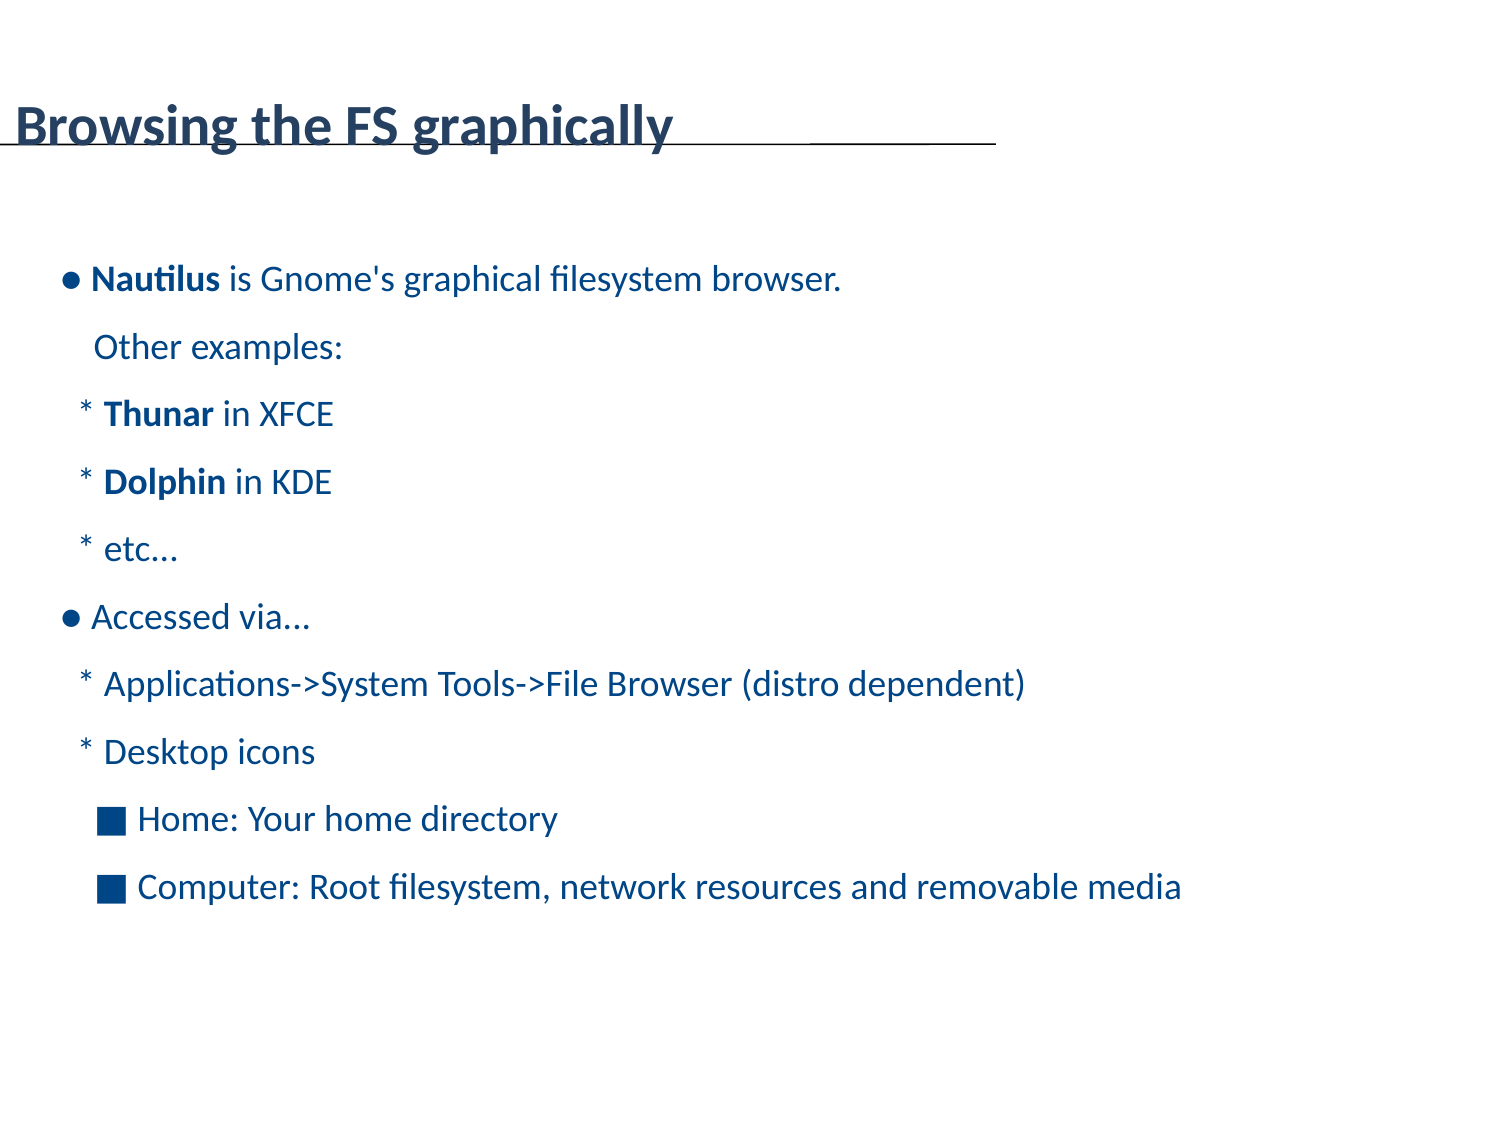

Browsing the FS graphically
● Nautilus is Gnome's graphical filesystem browser.
 Other examples:
 * Thunar in XFCE
 * Dolphin in KDE
 * etc...
● Accessed via...
 * Applications->System Tools->File Browser (distro dependent)
 * Desktop icons
 ■ Home: Your home directory
 ■ Computer: Root filesystem, network resources and removable media